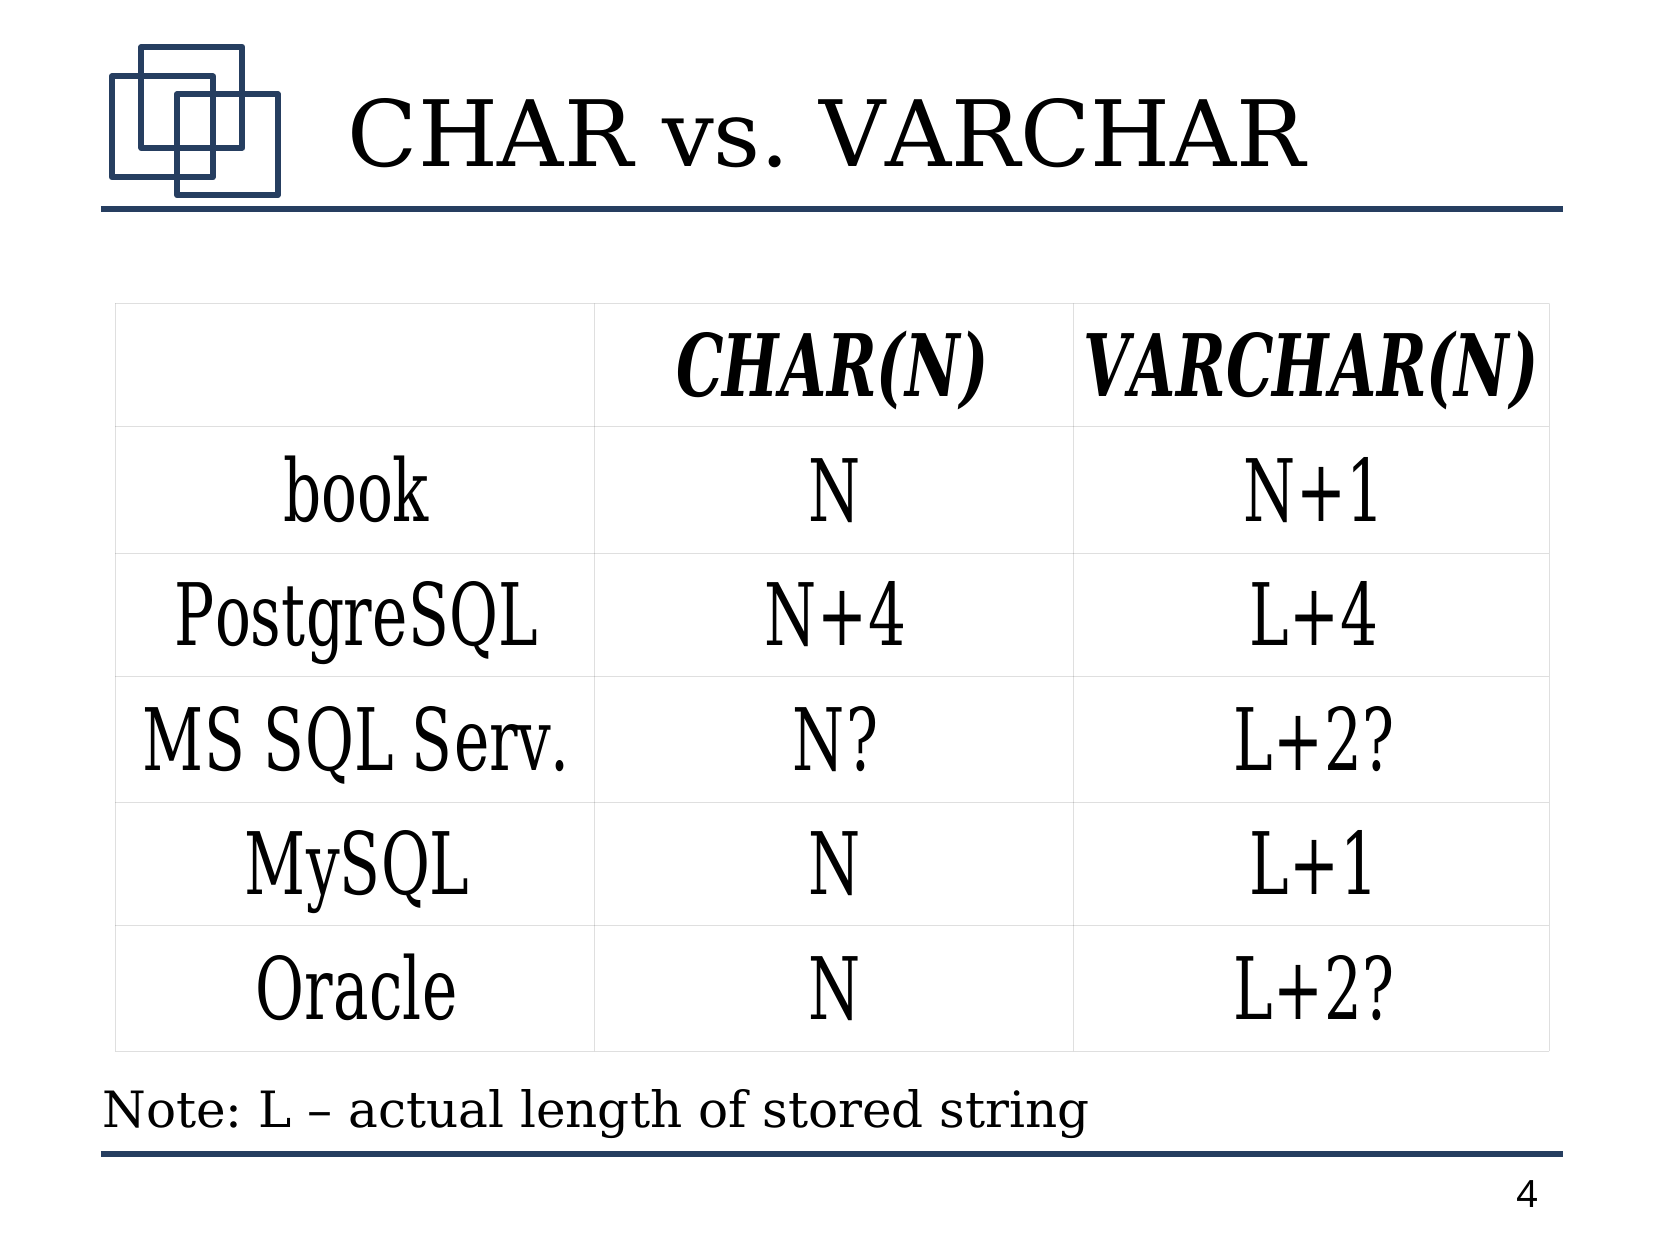

# CHAR vs. VARCHAR
Note: L – actual length of stored string